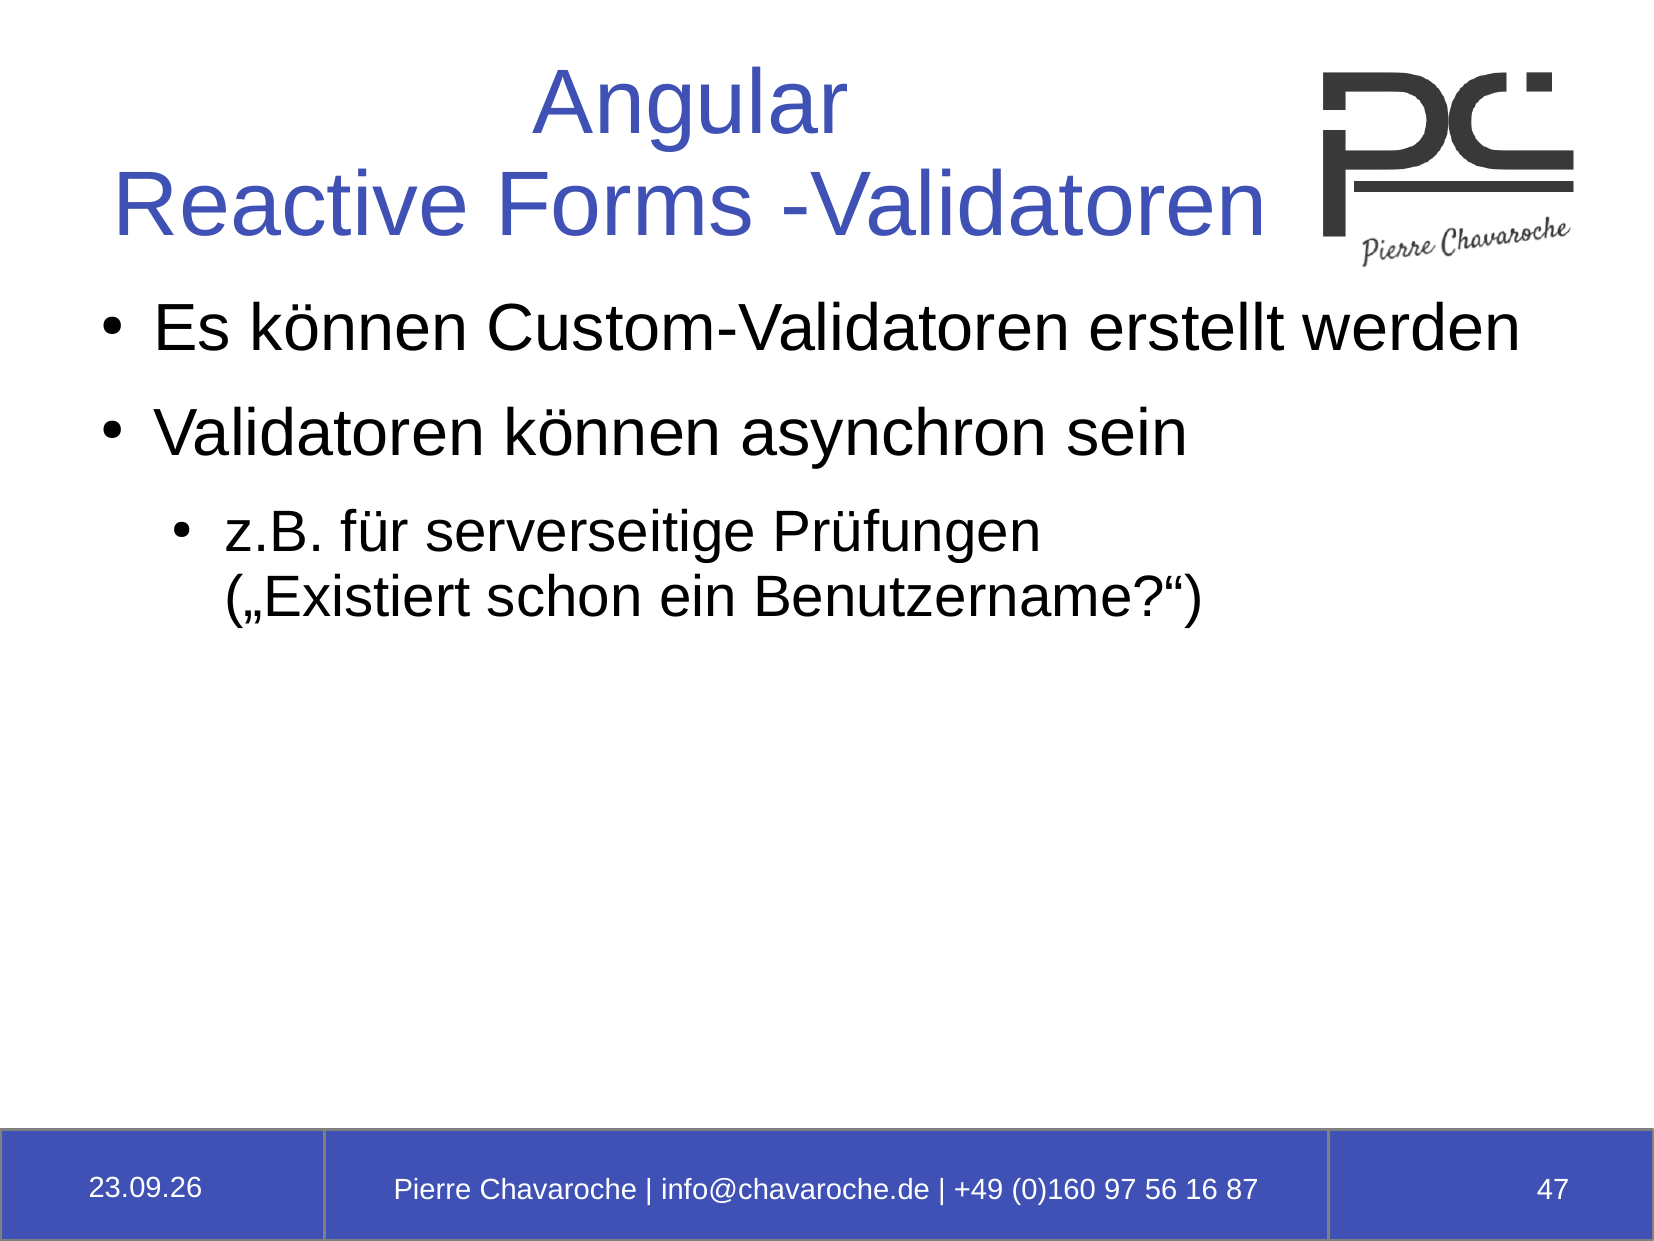

# Angular Reactive Forms -Validatoren
Es können Custom-Validatoren erstellt werden
Validatoren können asynchron sein
z.B. für serverseitige Prüfungen
(„Existiert schon ein Benutzername?“)
Pierre Chavaroche | info@chavaroche.de | +49 (0)160 97 56 16 87
47